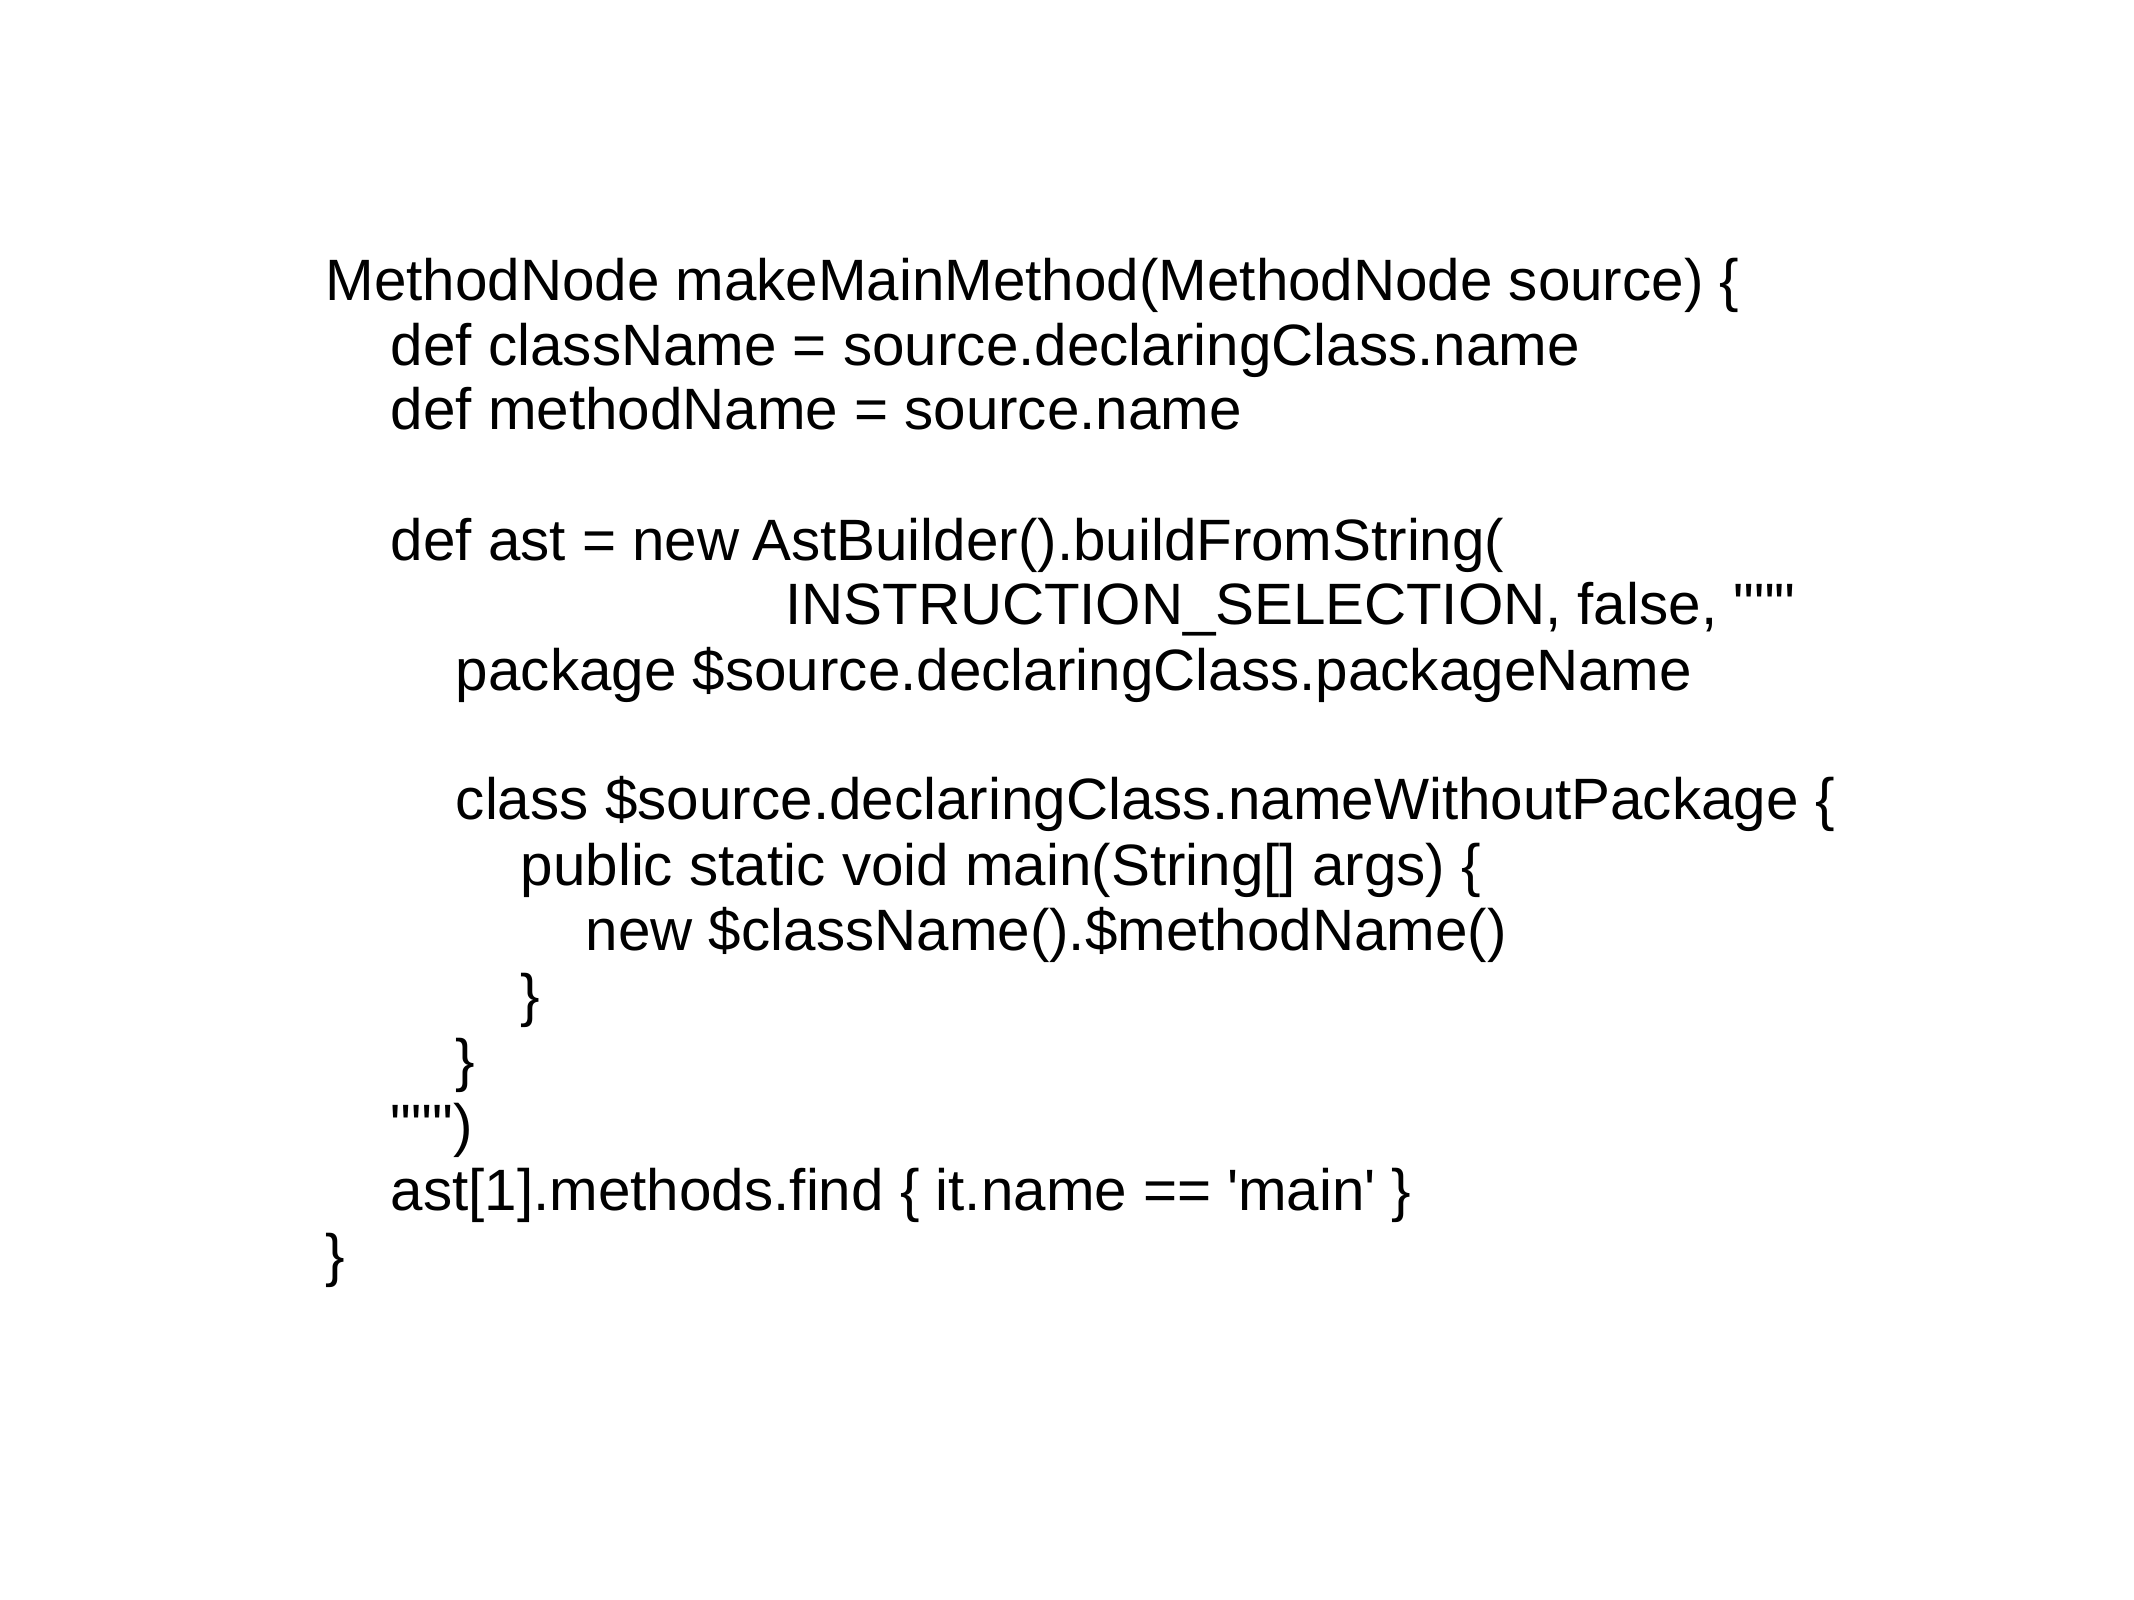

MethodNode makeMainMethod(MethodNode source) {
 def className = source.declaringClass.name
 def methodName = source.name
 def ast = new AstBuilder().buildFromString(
							INSTRUCTION_SELECTION, false, """
 package $source.declaringClass.packageName
 class $source.declaringClass.nameWithoutPackage {
 public static void main(String[] args) {
 new $className().$methodName()
 }
 }
 """)
 ast[1].methods.find { it.name == 'main' }
 }